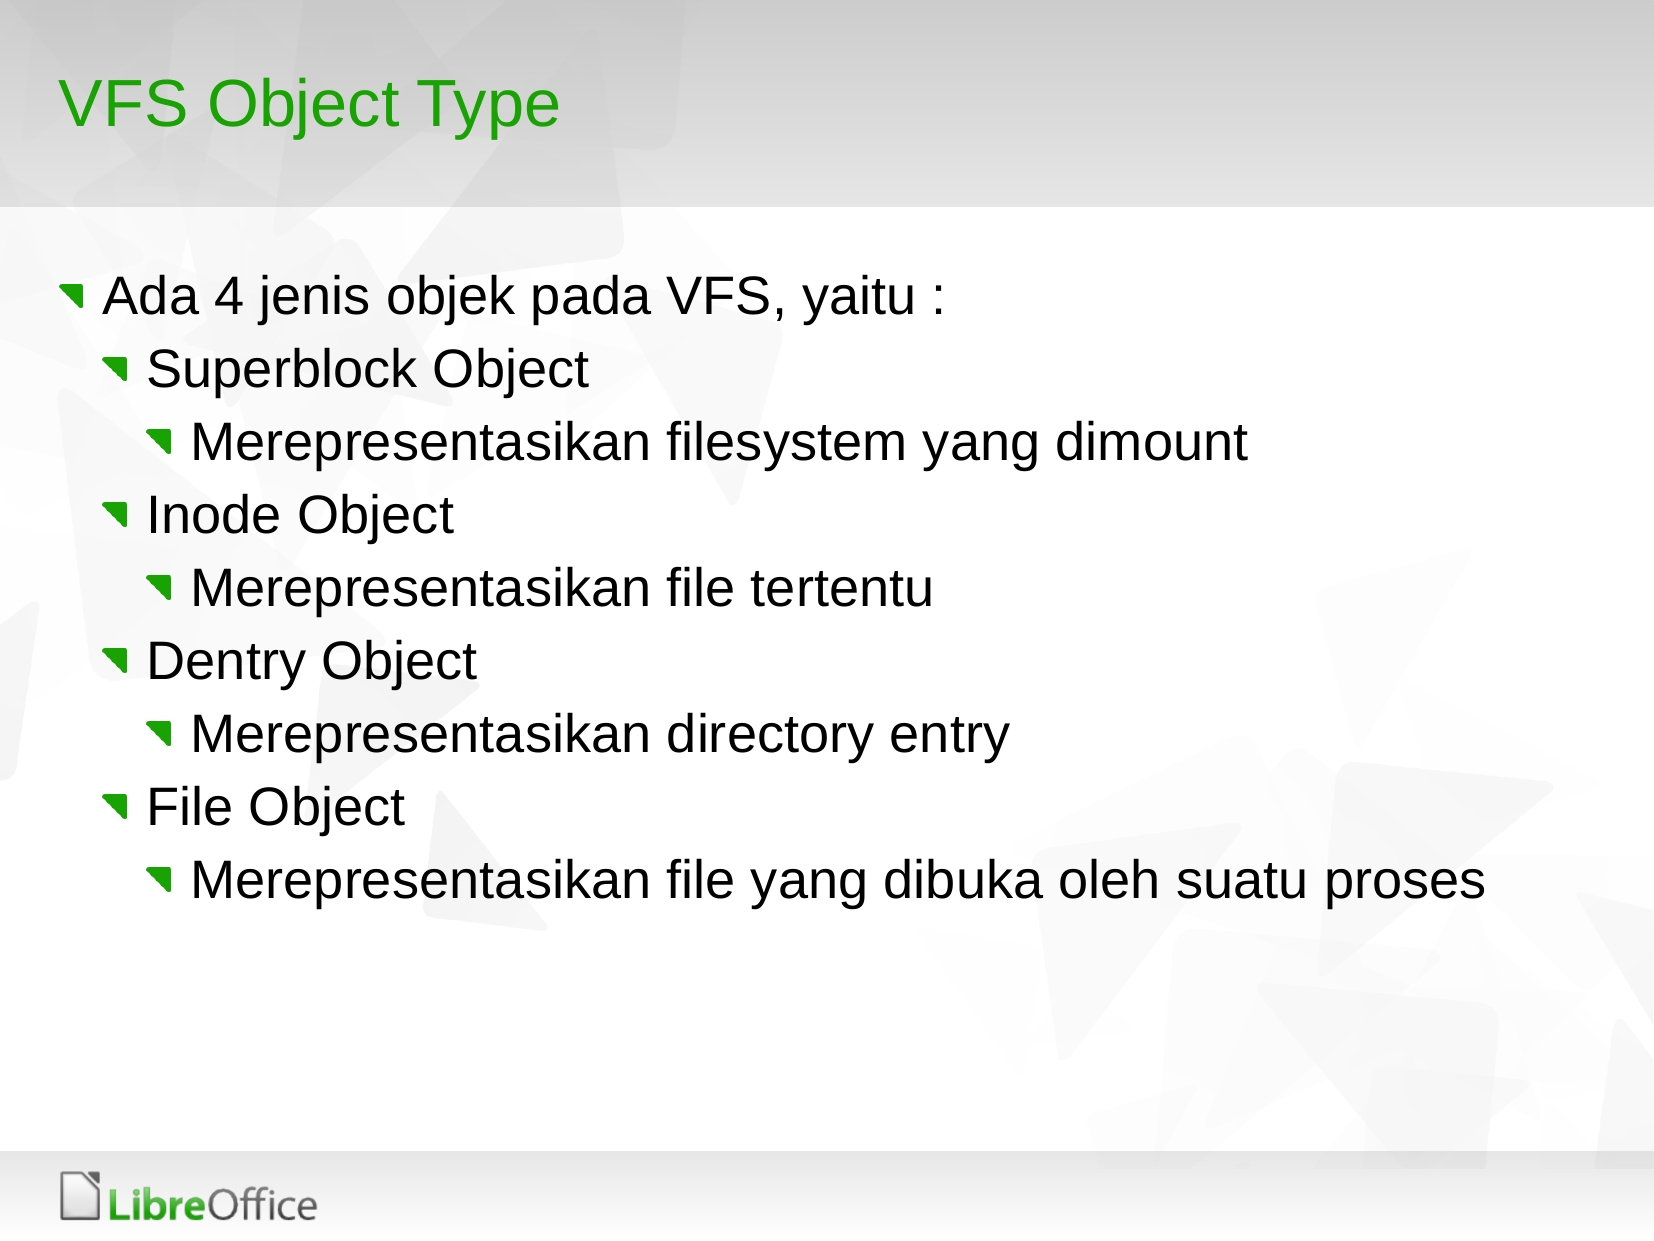

# VFS Object Type
Ada 4 jenis objek pada VFS, yaitu :
Superblock Object
Merepresentasikan filesystem yang dimount
Inode Object
Merepresentasikan file tertentu
Dentry Object
Merepresentasikan directory entry
File Object
Merepresentasikan file yang dibuka oleh suatu proses